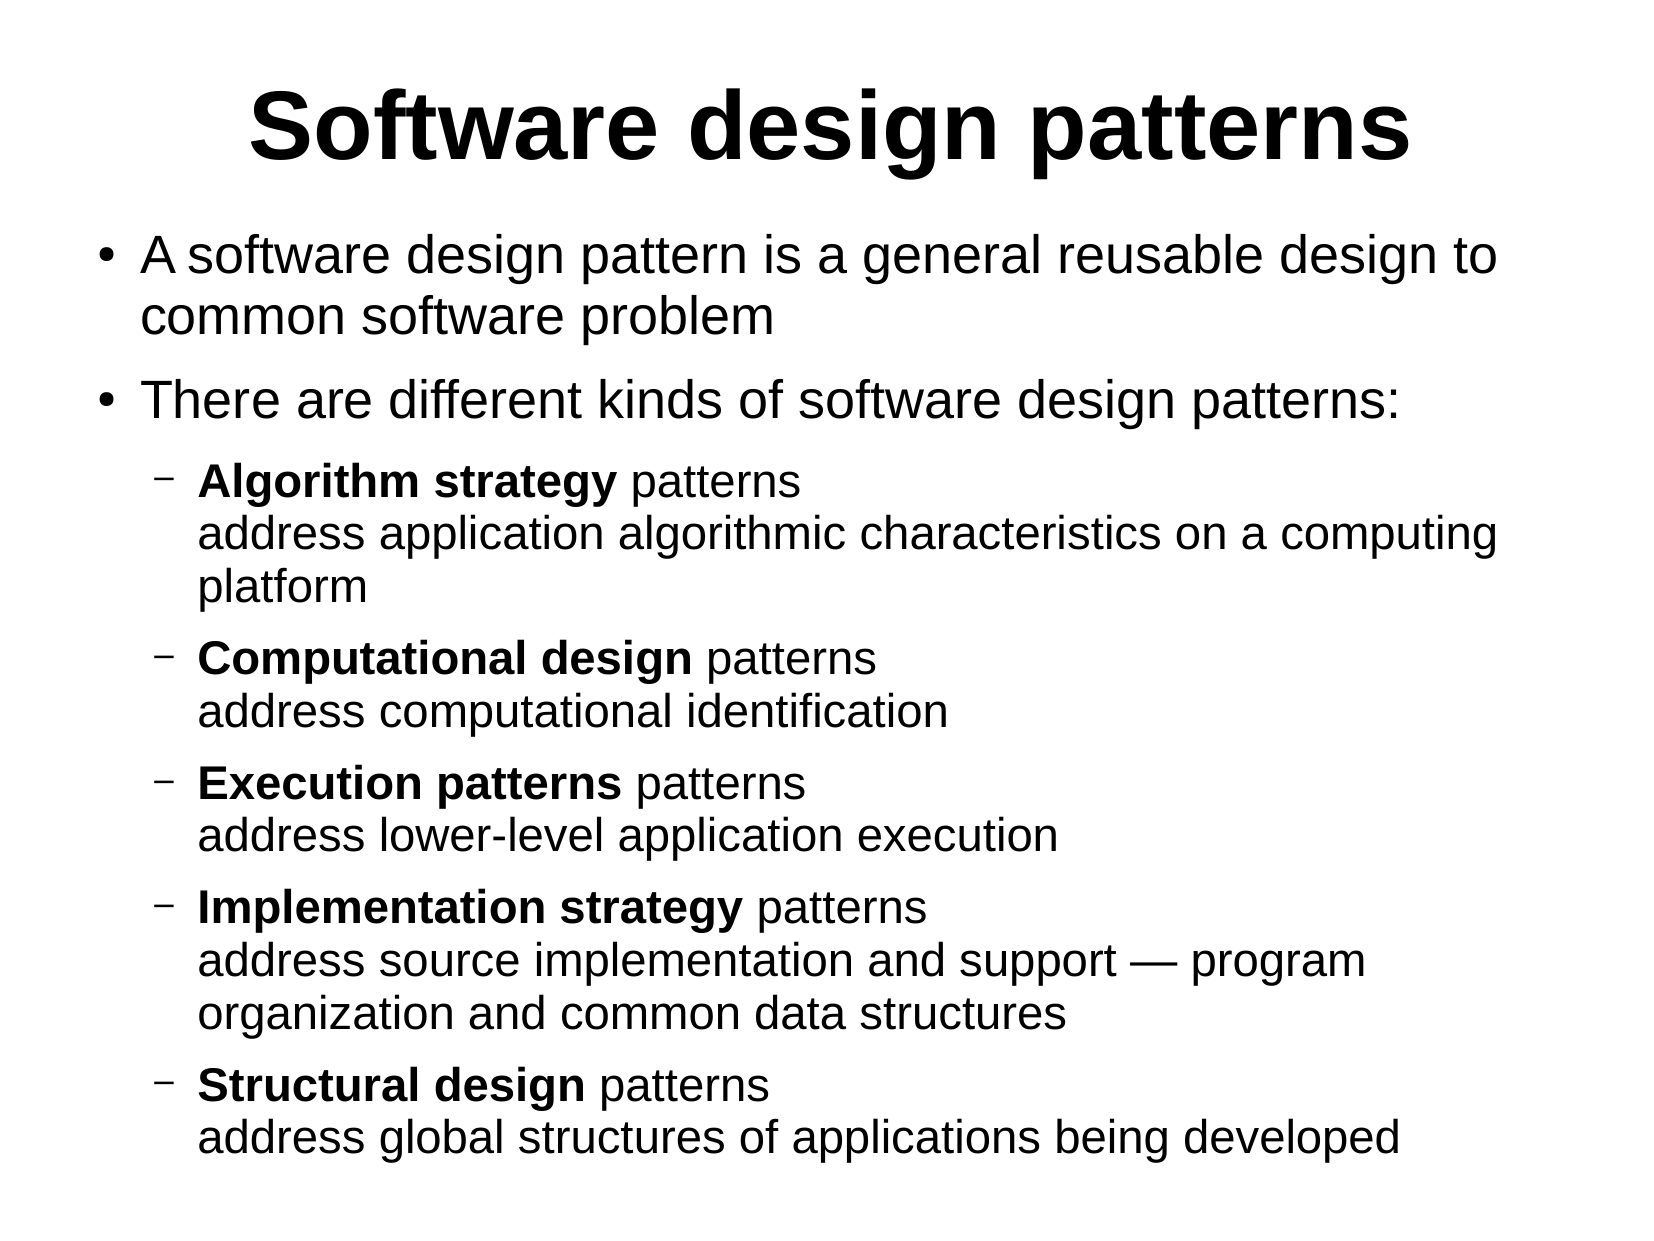

# Software design patterns
A software design pattern is a general reusable design to common software problem
There are different kinds of software design patterns:
Algorithm strategy patterns
address application algorithmic characteristics on a computing platform
Computational design patterns
address computational identification
Execution patterns patterns
address lower-level application execution
Implementation strategy patterns
address source implementation and support — program organization and common data structures
Structural design patterns
address global structures of applications being developed